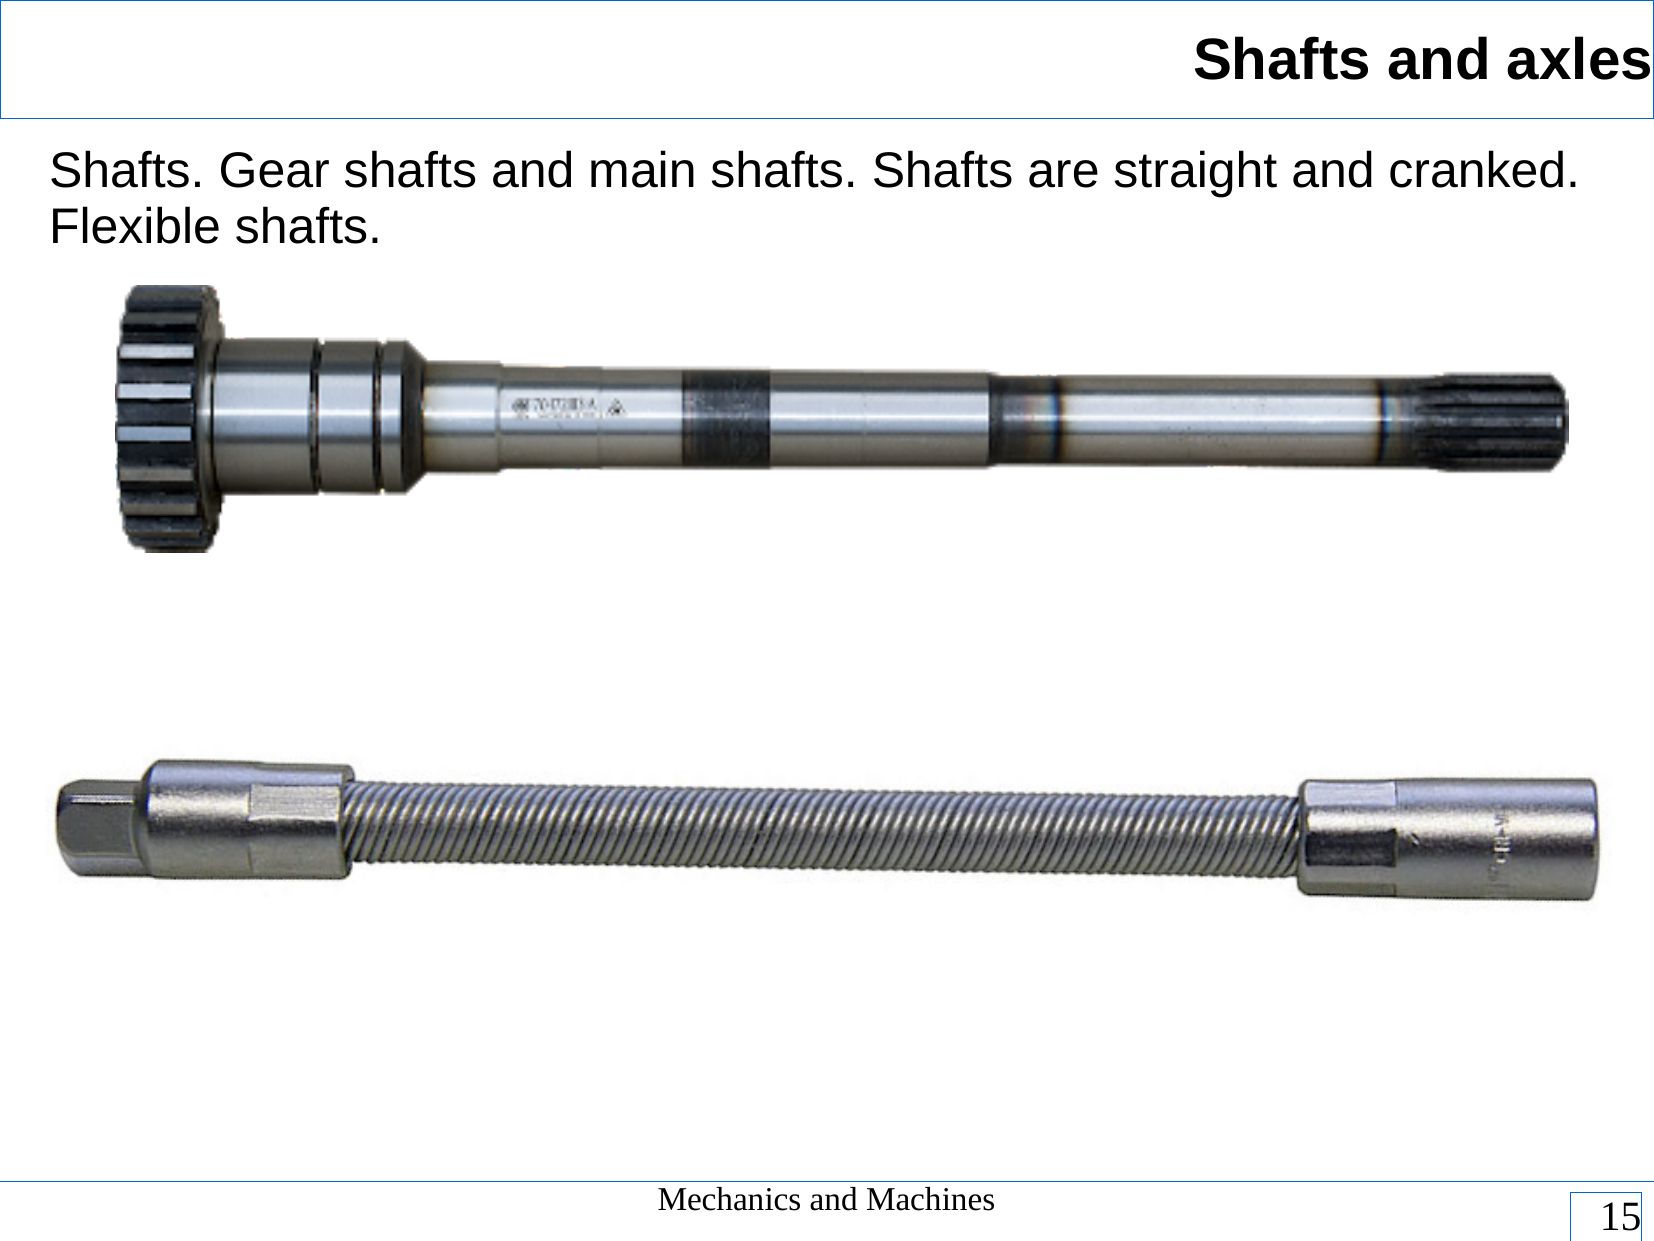

# Shafts and axles
Shafts. Gear shafts and main shafts. Shafts are straight and cranked. Flexible shafts.
Mechanics and Machines
15